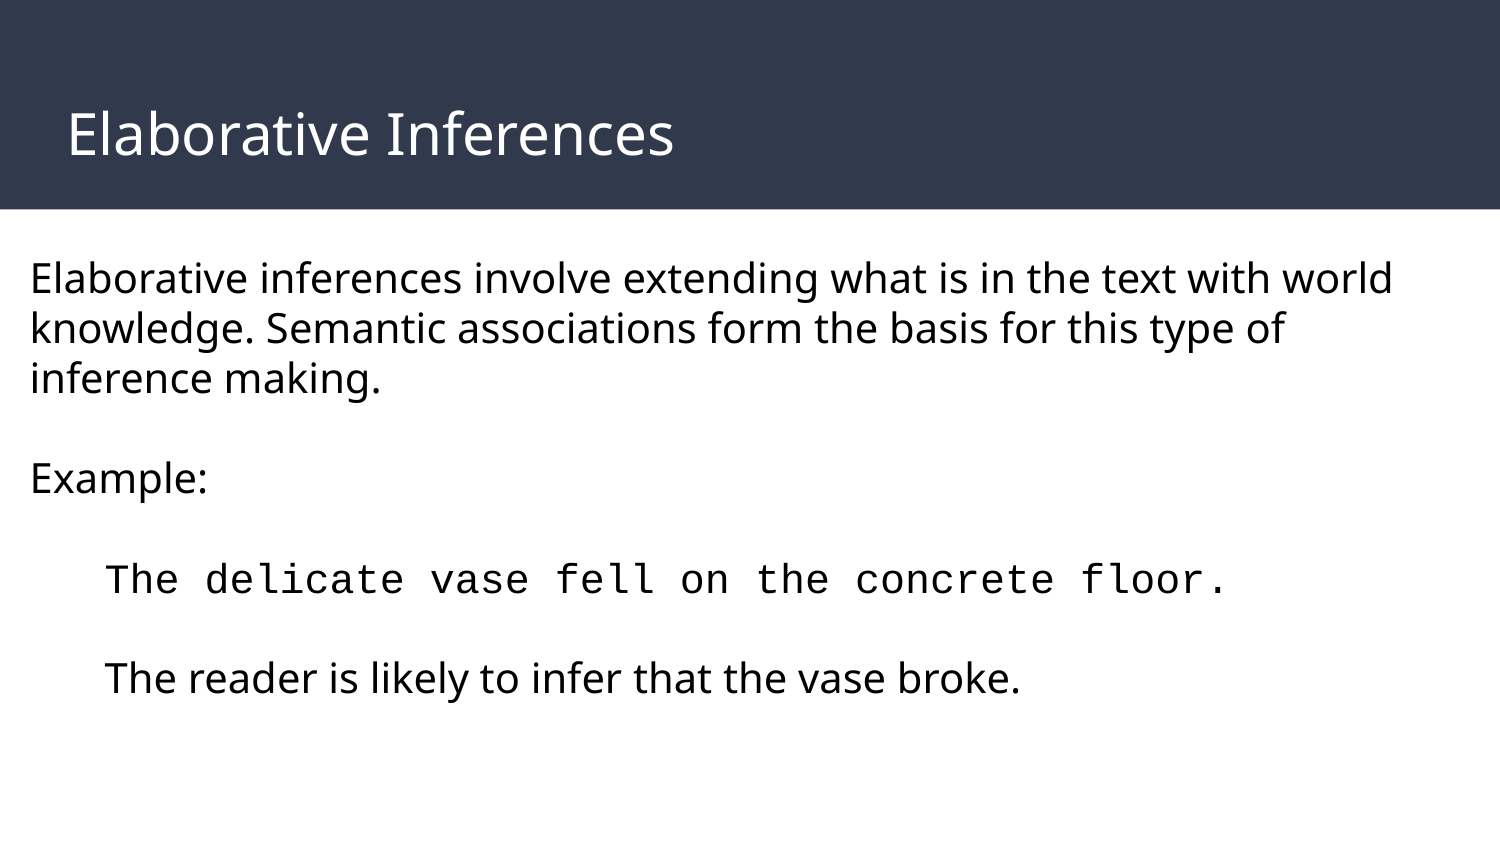

# Elaborative Inferences
Elaborative inferences involve extending what is in the text with world knowledge. Semantic associations form the basis for this type of inference making.
Example:
The delicate vase fell on the concrete floor.
	The reader is likely to infer that the vase broke.